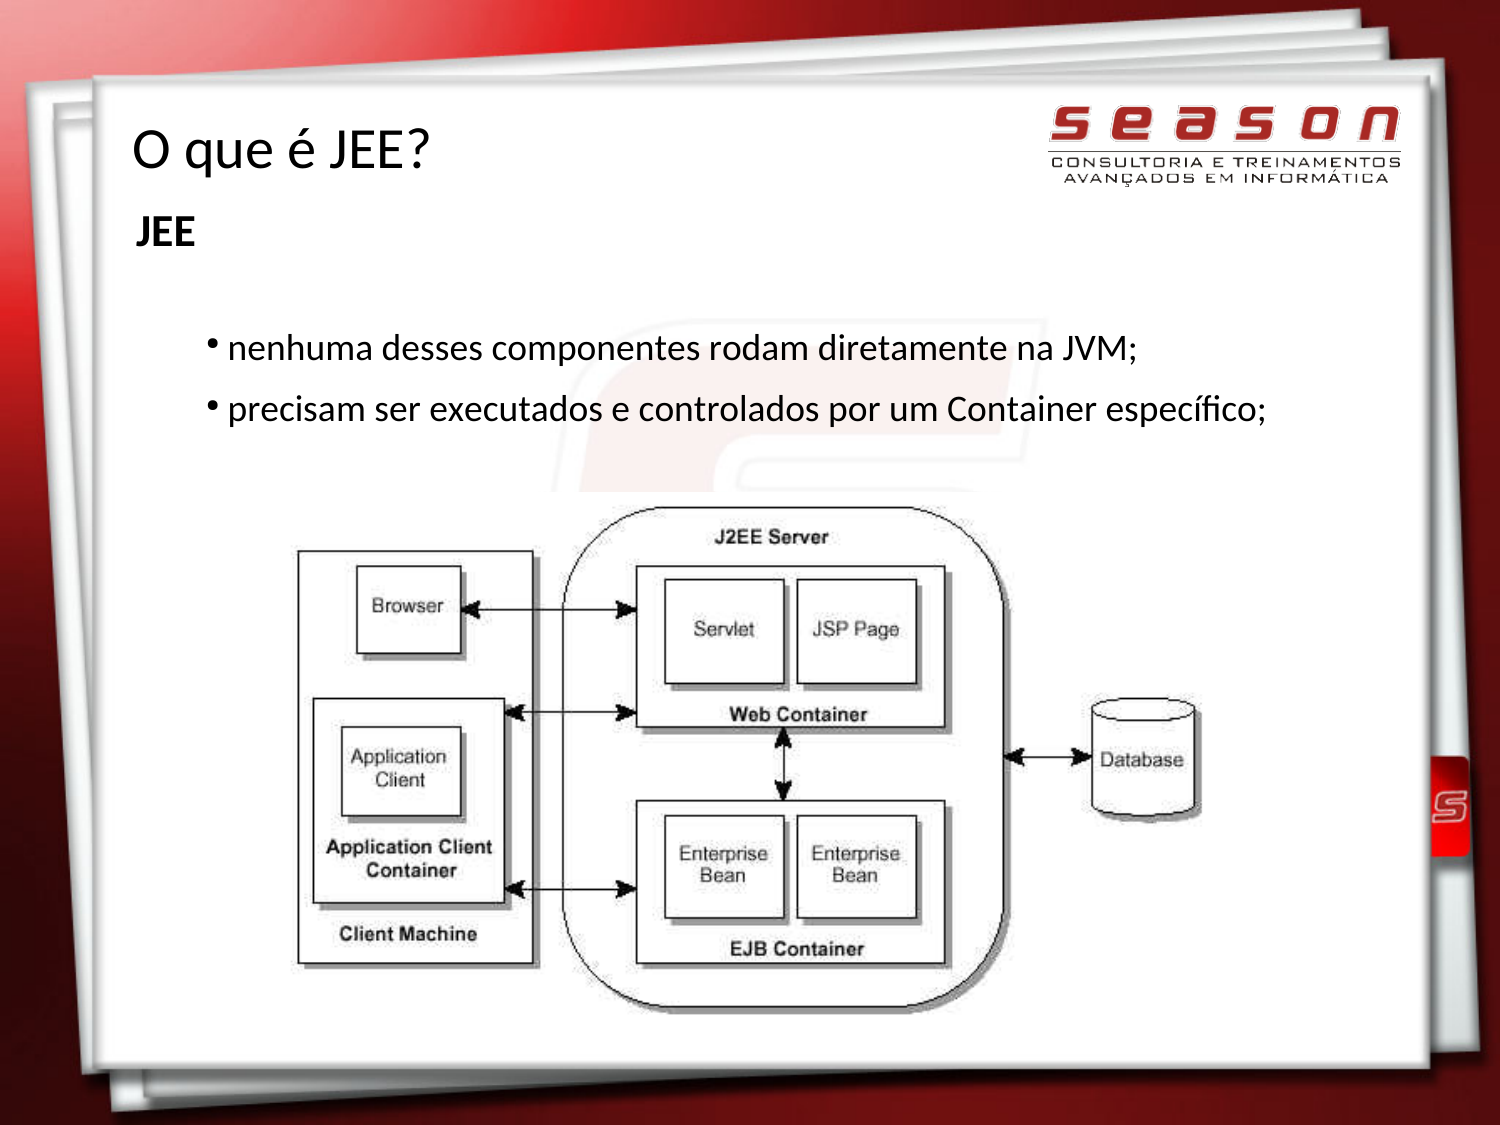

# O que é JEE?
JEE
 nenhuma desses componentes rodam diretamente na JVM;
 precisam ser executados e controlados por um Container específico;